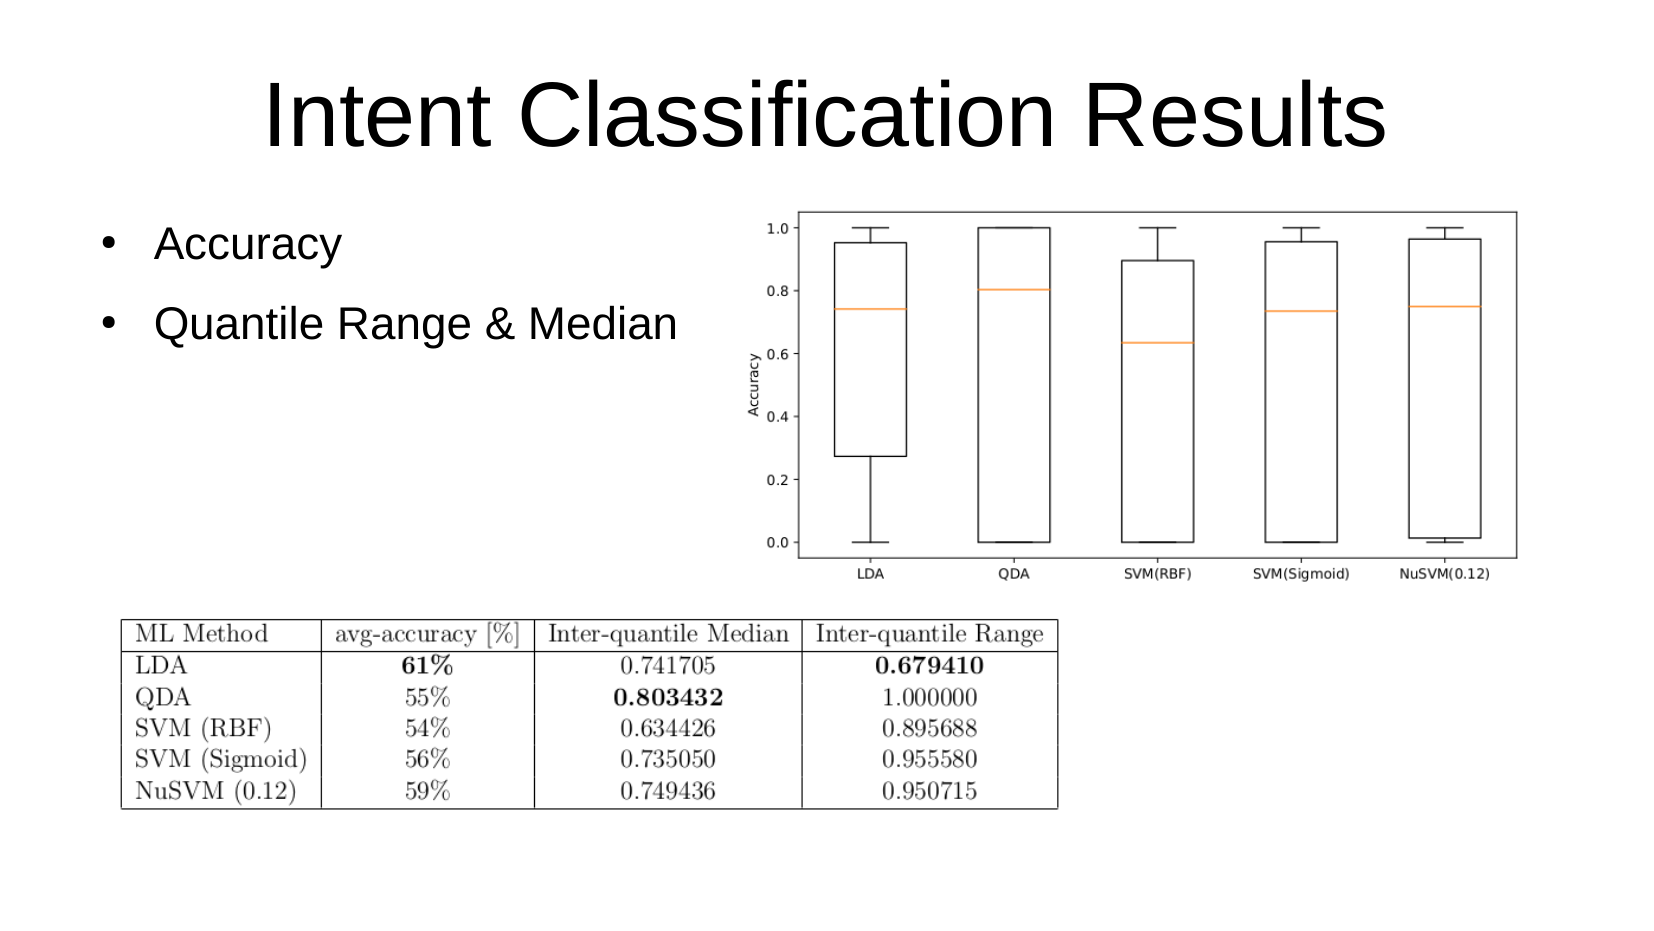

Intent Classification Results
# Accuracy
Quantile Range & Median